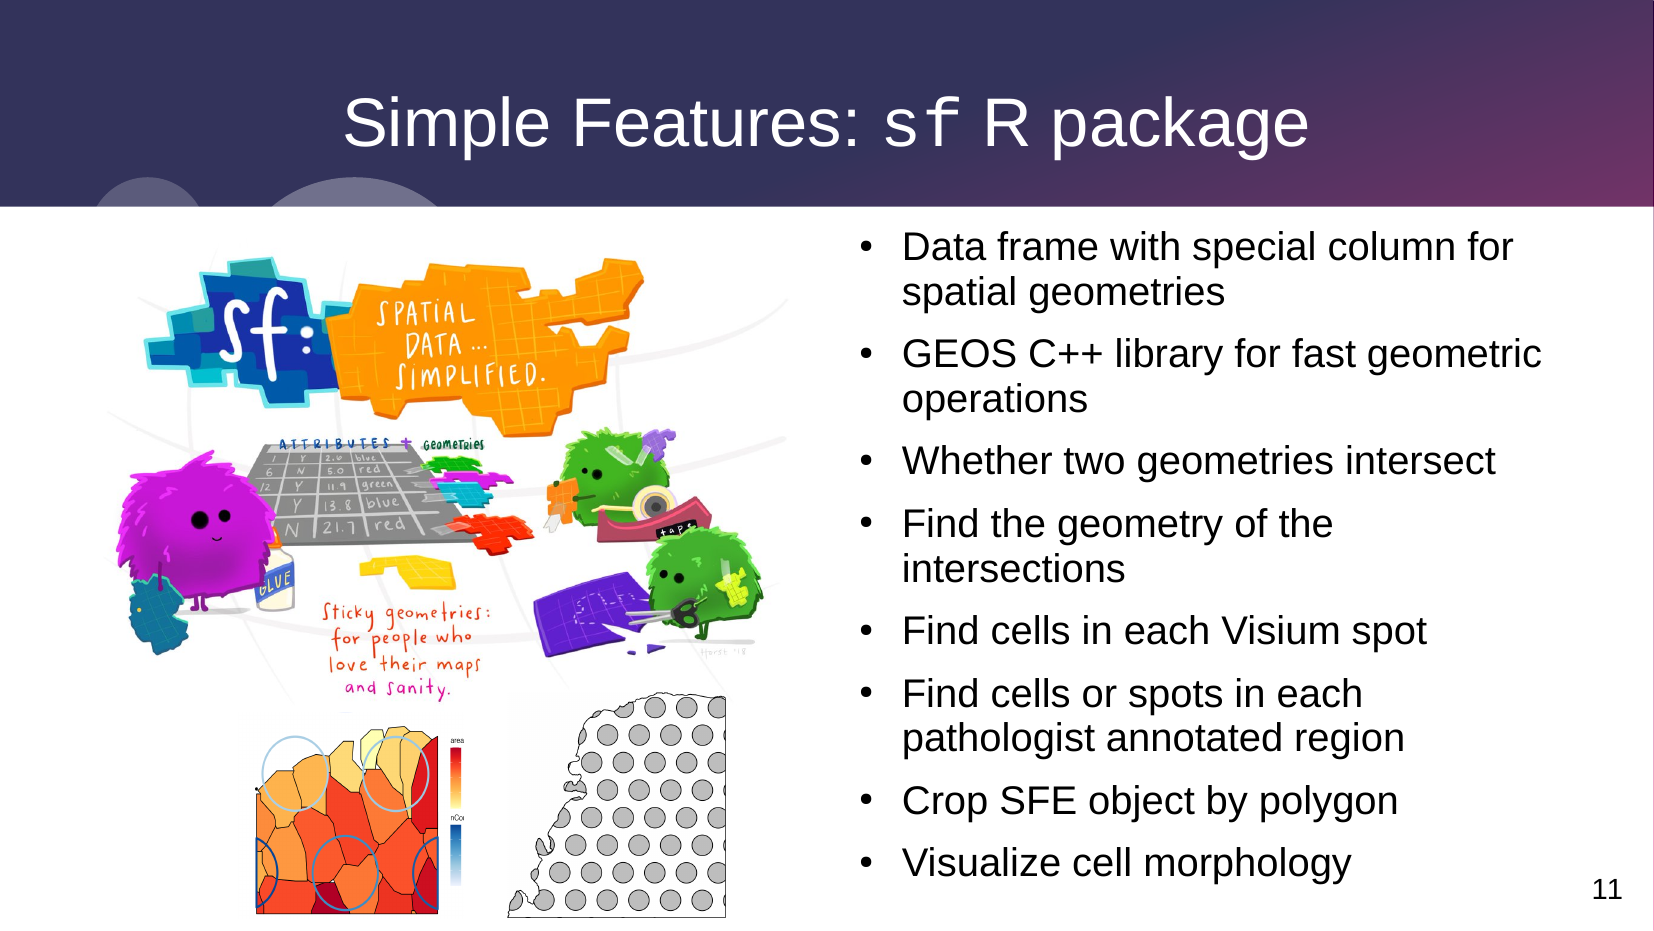

# Simple Features: sf R package
Data frame with special column for spatial geometries
GEOS C++ library for fast geometric operations
Whether two geometries intersect
Find the geometry of the intersections
Find cells in each Visium spot
Find cells or spots in each pathologist annotated region
Crop SFE object by polygon
Visualize cell morphology